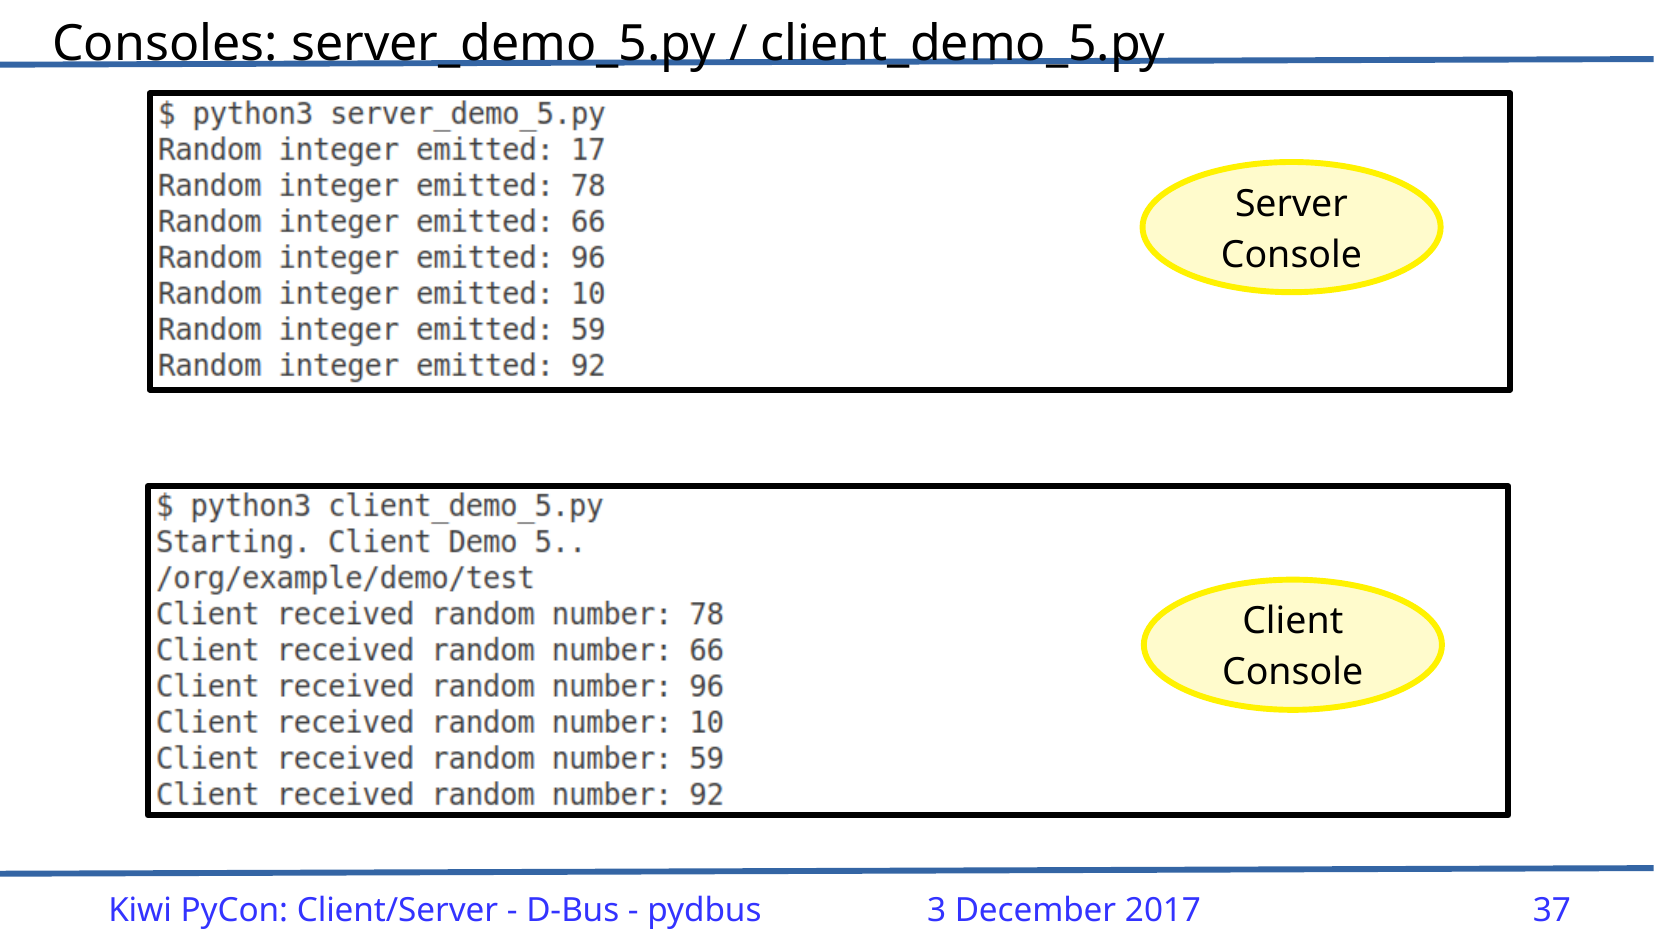

Consoles: server_demo_5.py / client_demo_5.py
Server Console
Client Console
Kiwi PyCon: Client/Server - D-Bus - pydbus
3 December 2017
37